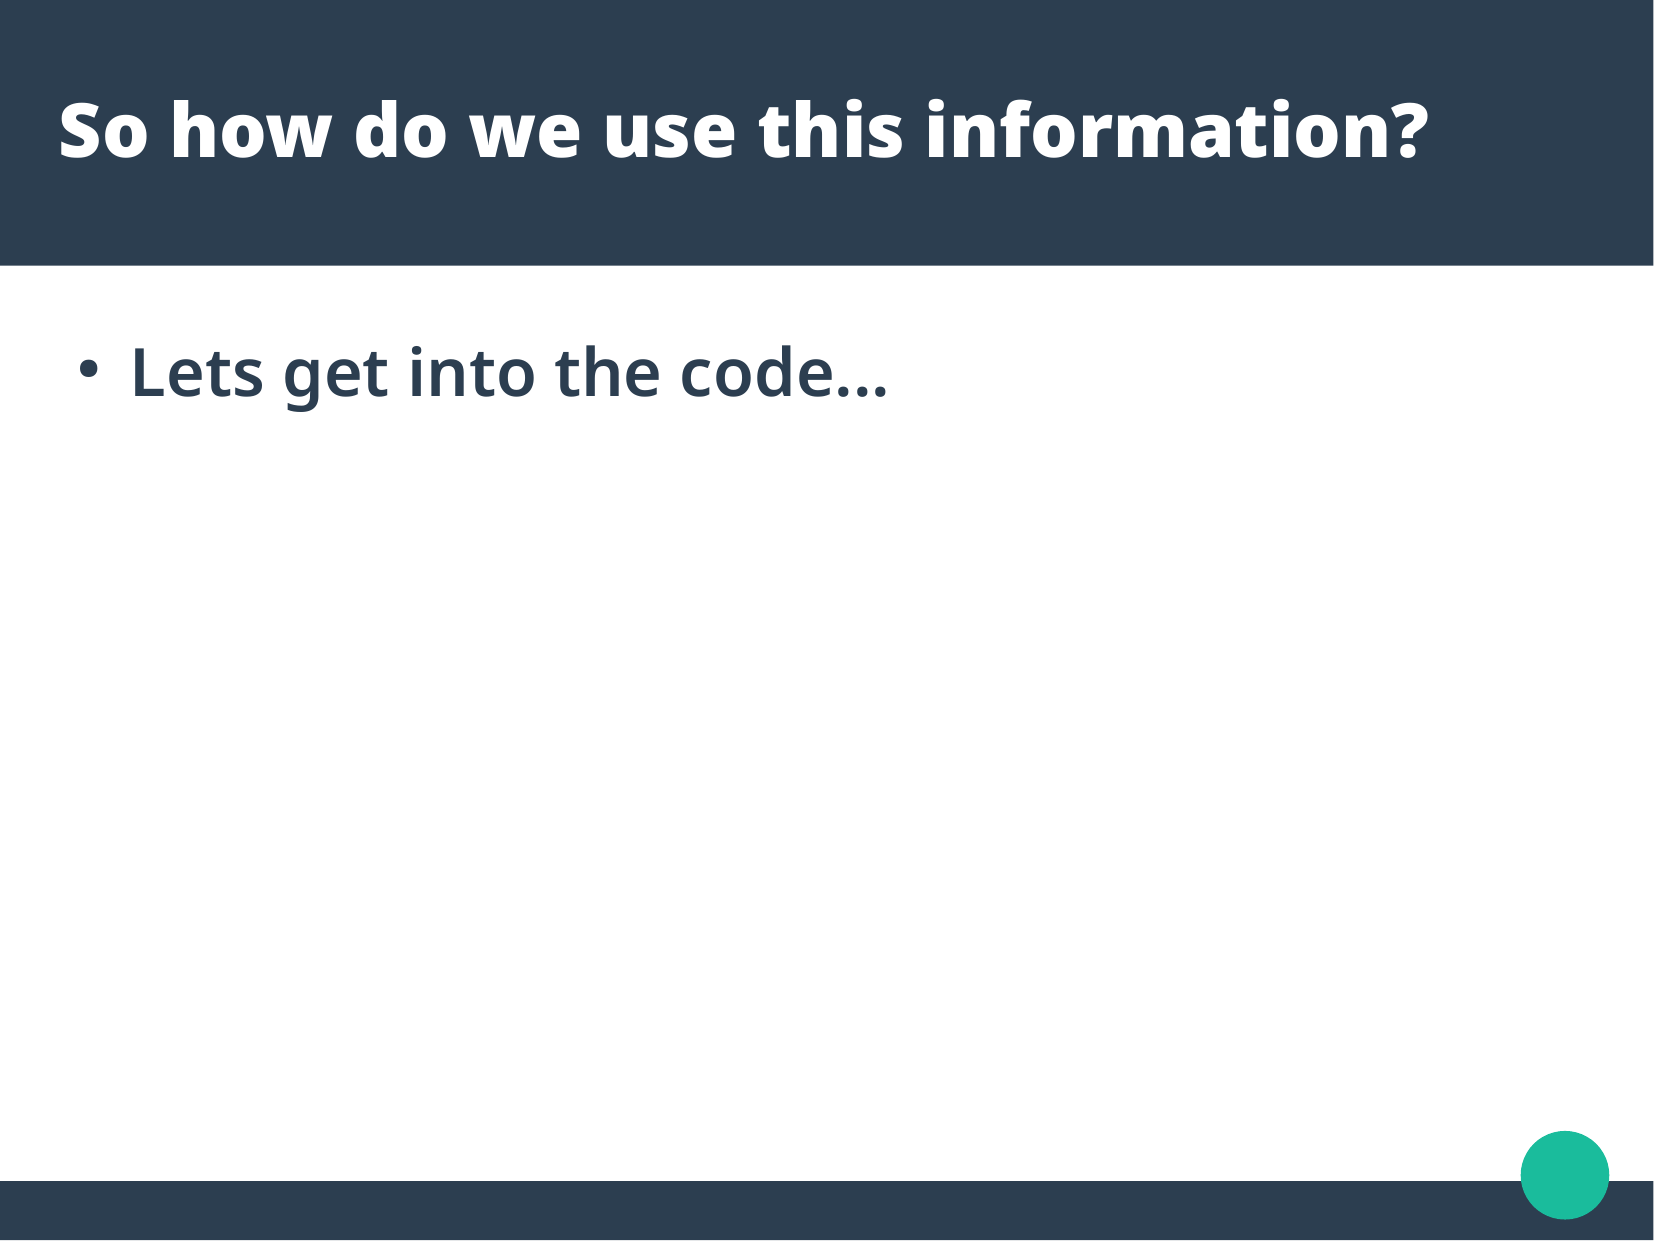

# So how do we use this information?
Lets get into the code...